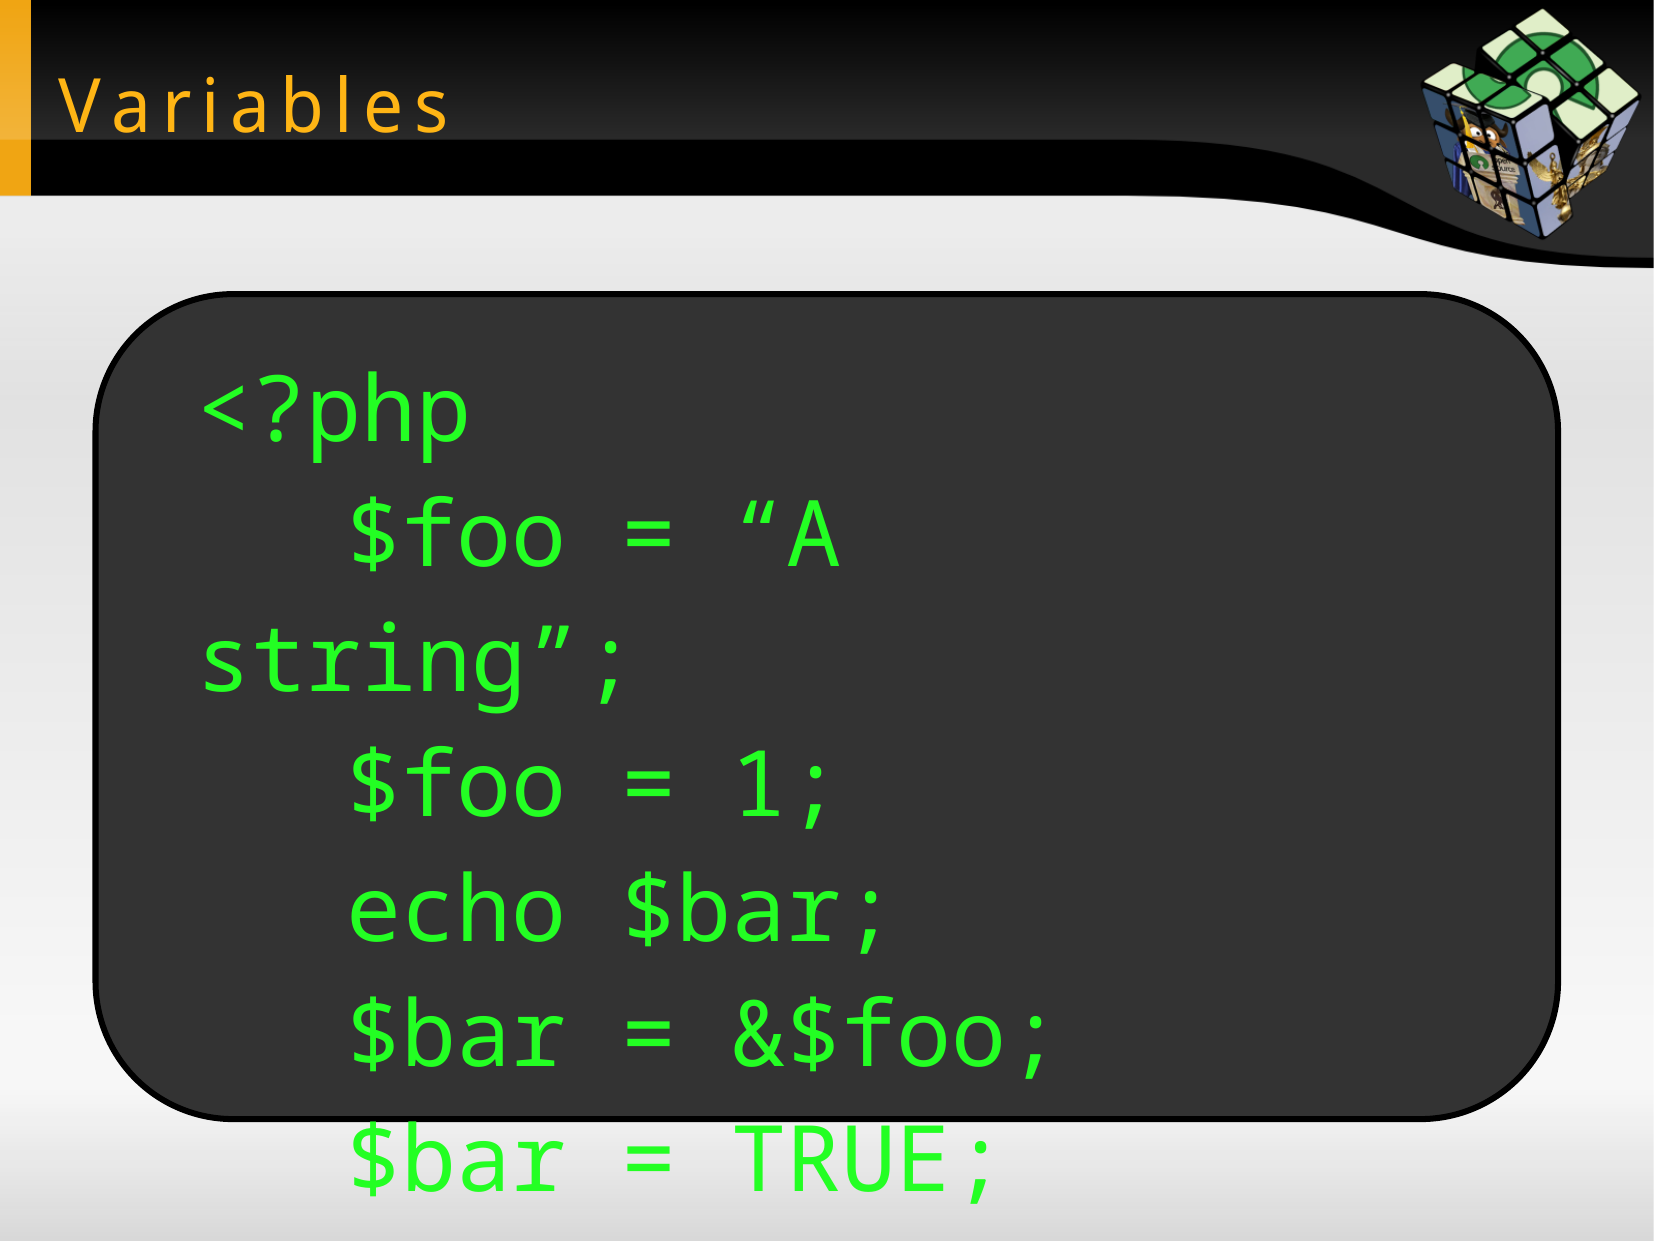

# Variables
<?php
		$foo = “A string”;
		$foo = 1;
		echo $bar;
		$bar = &$foo;
		$bar = TRUE;
		echo $foo;
?>